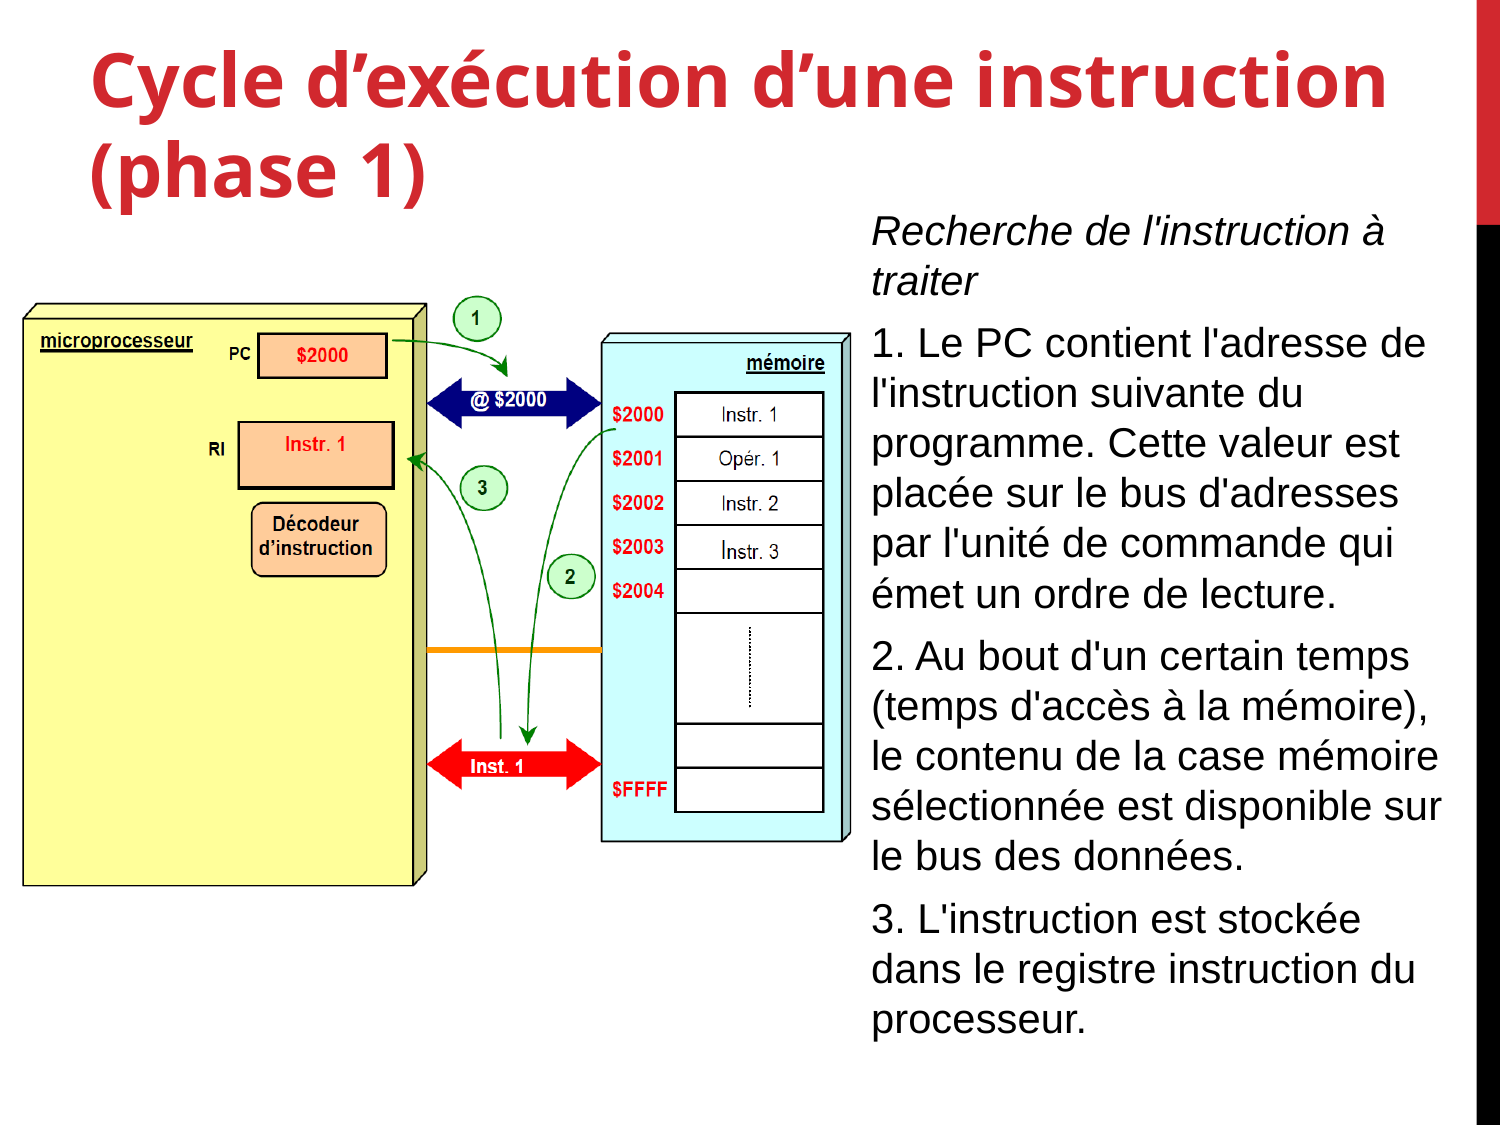

# Cycle d’exécution d’une instruction (phase 1)
Recherche de l'instruction à traiter
1. Le PC contient l'adresse de l'instruction suivante du programme. Cette valeur est placée sur le bus d'adresses par l'unité de commande qui émet un ordre de lecture.
2. Au bout d'un certain temps (temps d'accès à la mémoire), le contenu de la case mémoire sélectionnée est disponible sur le bus des données.
3. L'instruction est stockée dans le registre instruction du processeur.